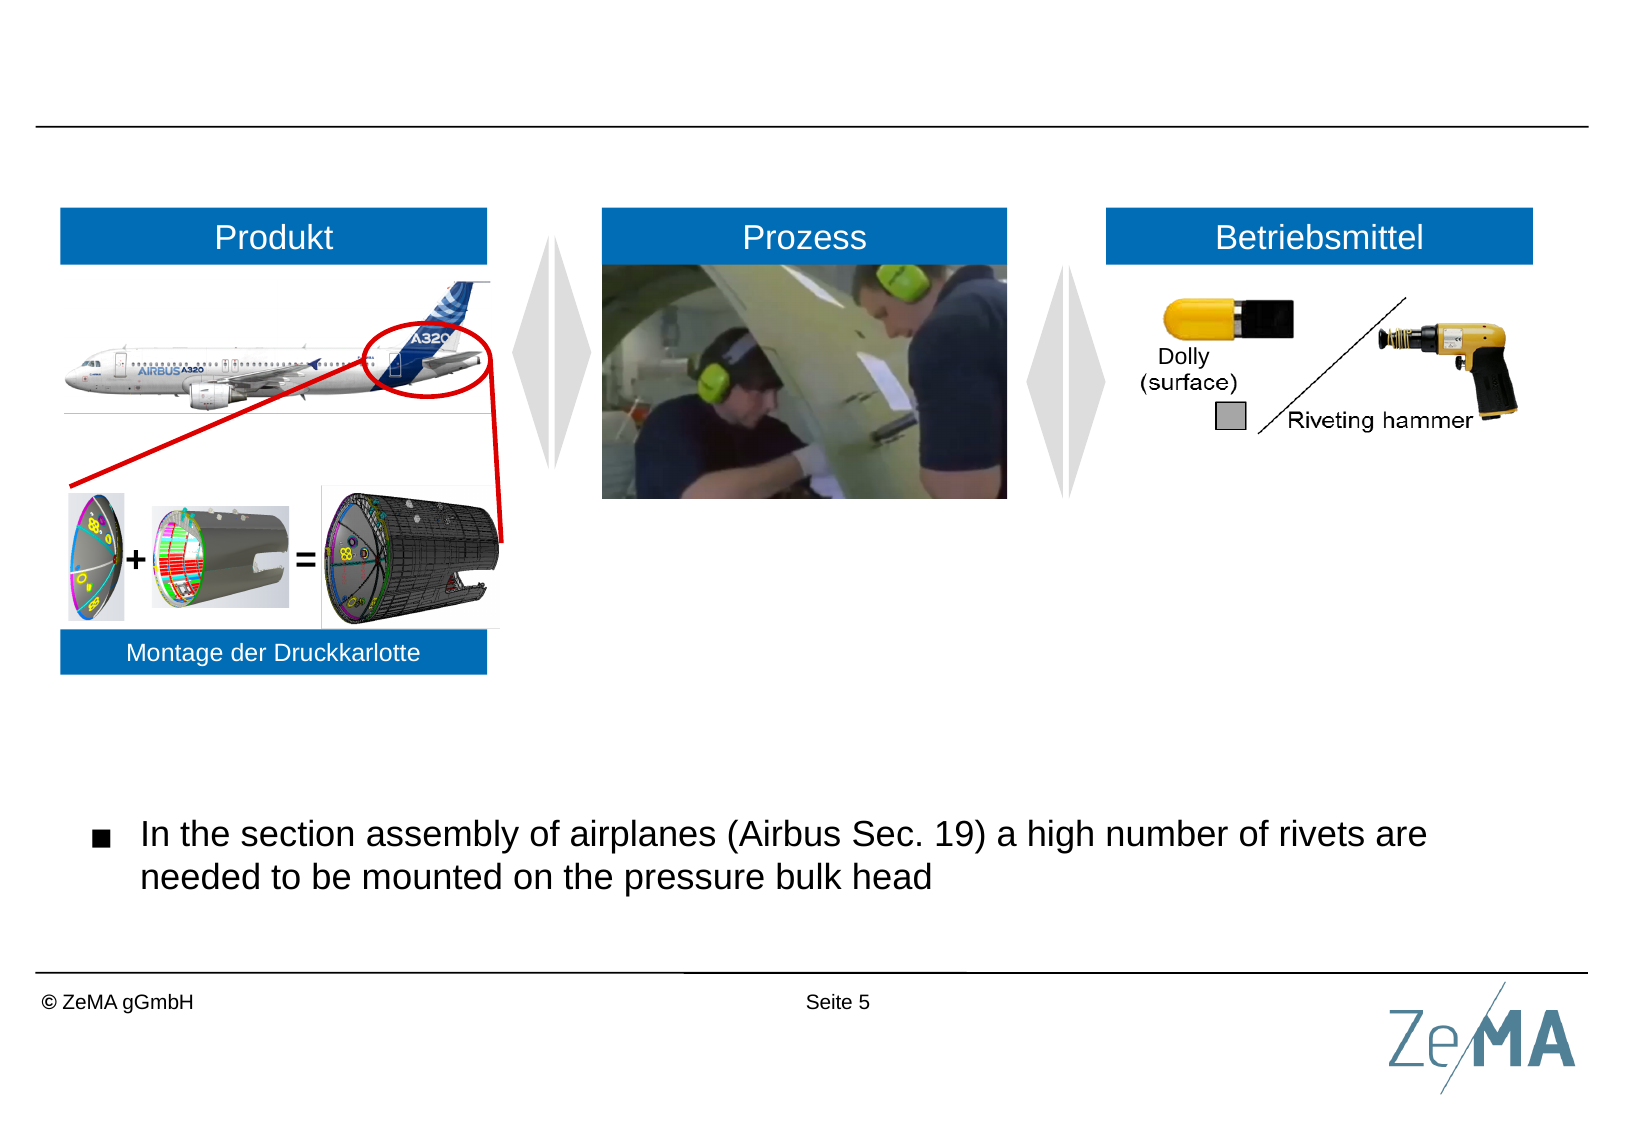

Produkt
Prozess
Betriebsmittel
Dolly
+
=
Montage der Druckkarlotte
# In the section assembly of airplanes (Airbus Sec. 19) a high number of rivets are needed to be mounted on the pressure bulk head